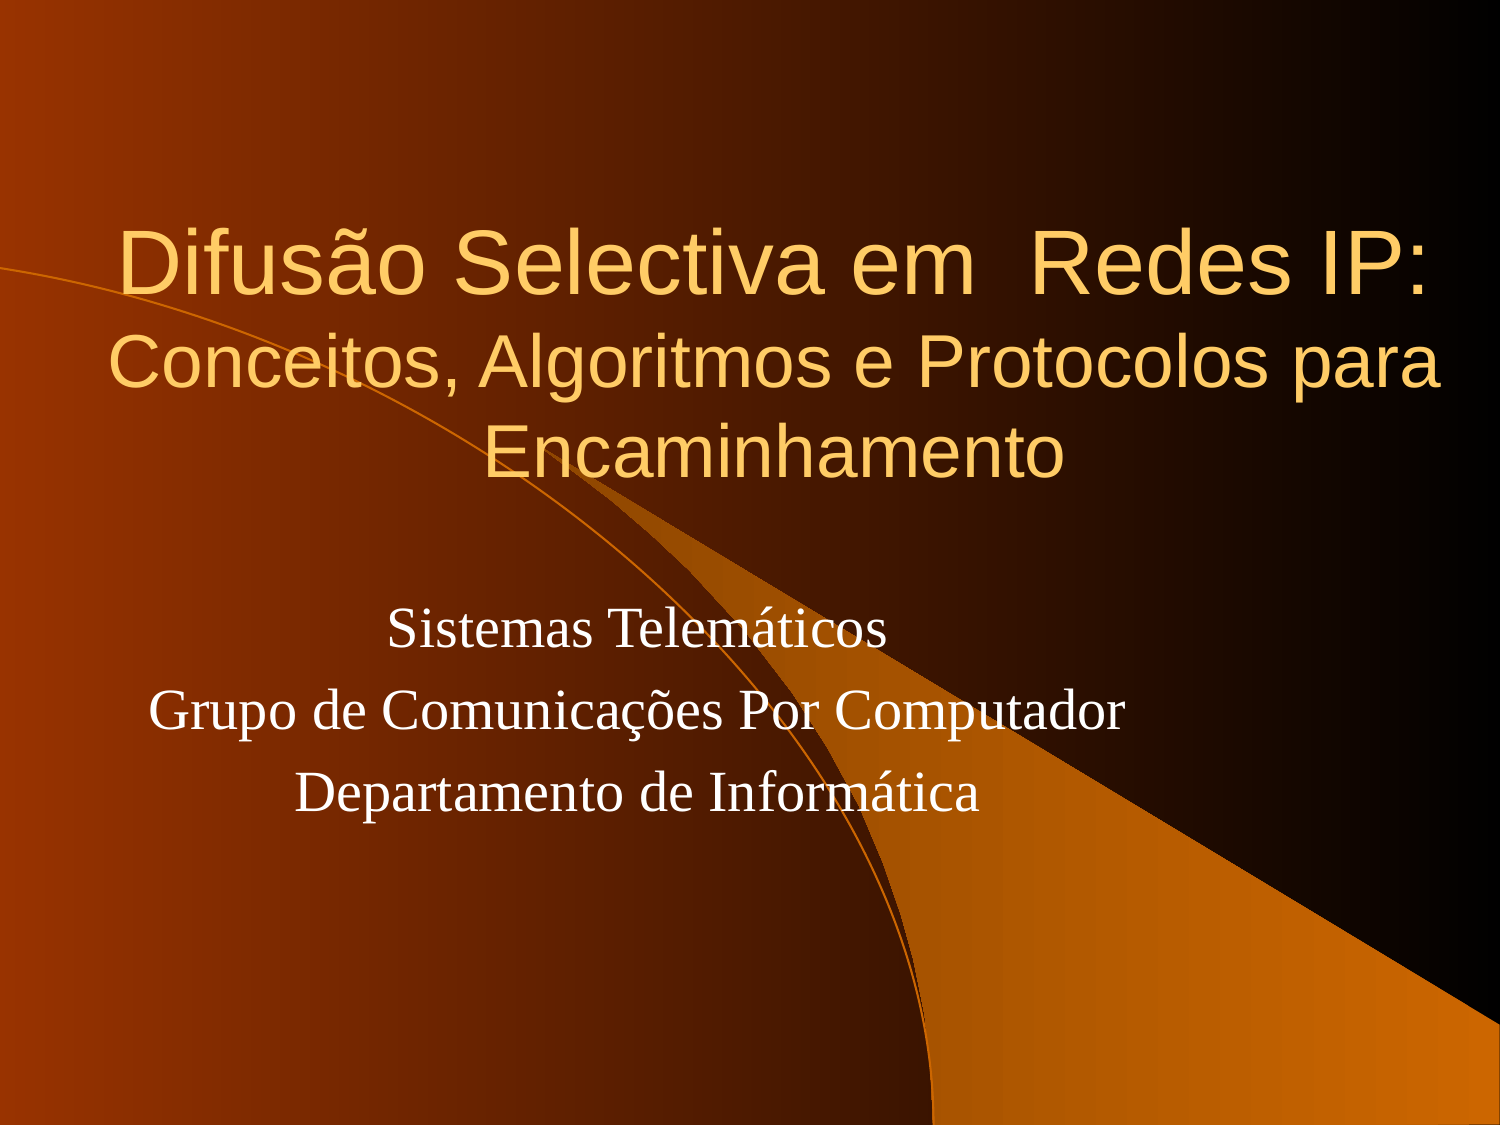

# Difusão Selectiva em Redes IP: Conceitos, Algoritmos e Protocolos para Encaminhamento
Sistemas Telemáticos
Grupo de Comunicações Por Computador
Departamento de Informática